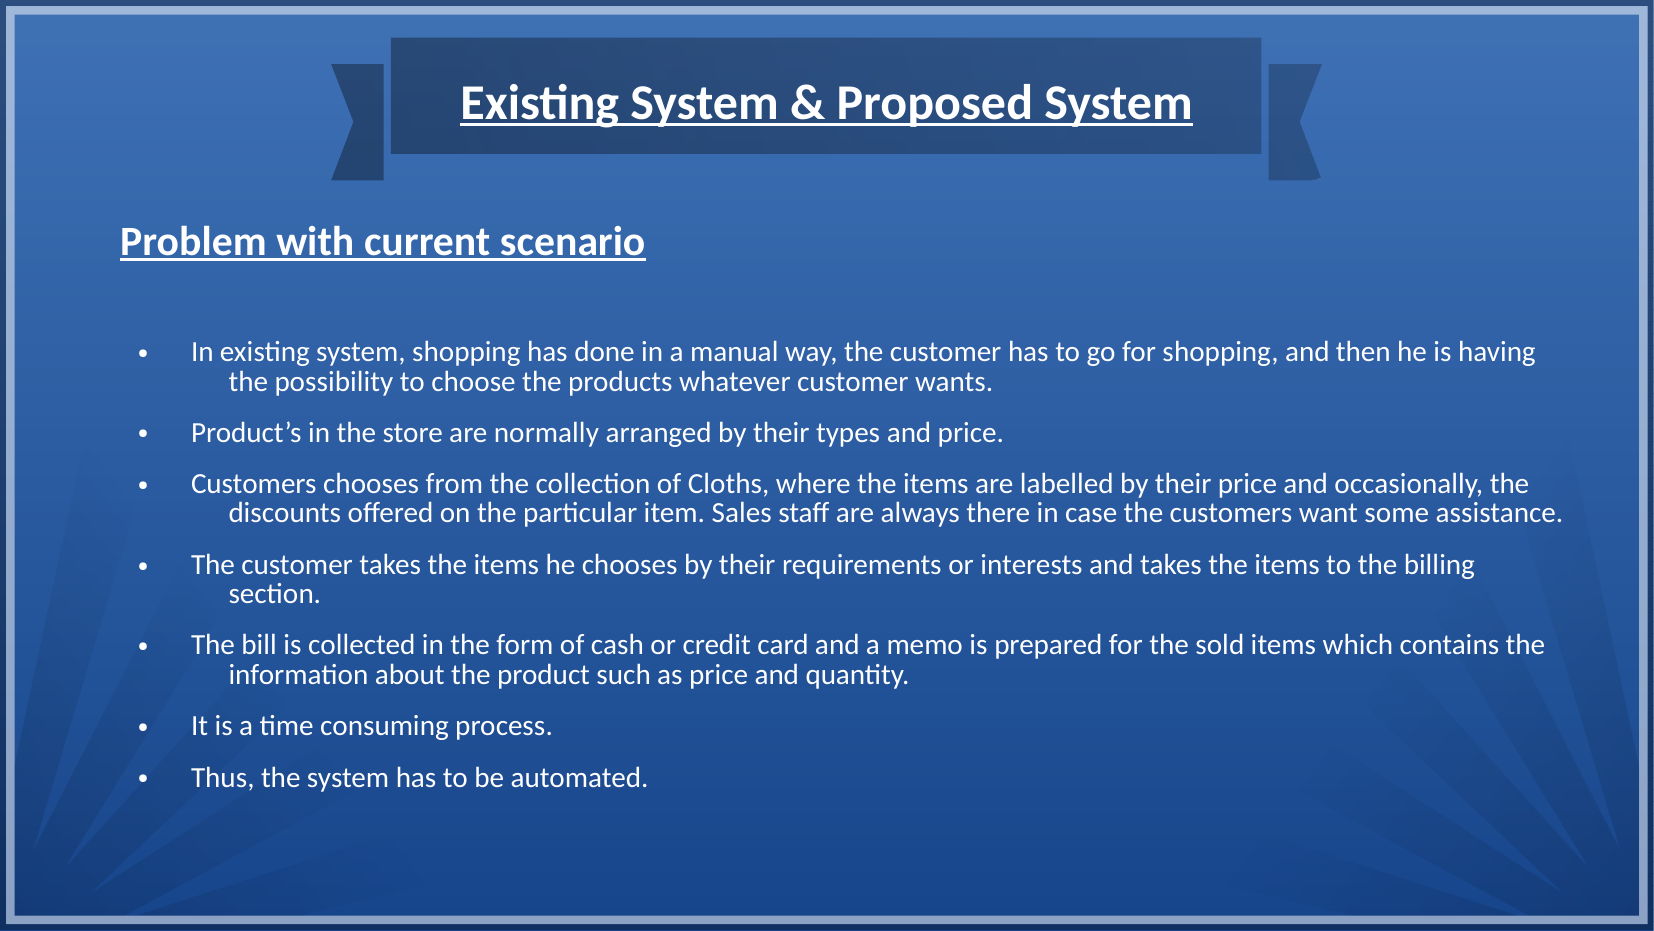

# Existing System & Proposed System
Problem with current scenario
In existing system, shopping has done in a manual way, the customer has to go for shopping, and then he is having the possibility to choose the products whatever customer wants.
Product’s in the store are normally arranged by their types and price.
Customers chooses from the collection of Cloths, where the items are labelled by their price and occasionally, the discounts offered on the particular item. Sales staff are always there in case the customers want some assistance.
The customer takes the items he chooses by their requirements or interests and takes the items to the billing section.
The bill is collected in the form of cash or credit card and a memo is prepared for the sold items which contains the information about the product such as price and quantity.
It is a time consuming process.
Thus, the system has to be automated.